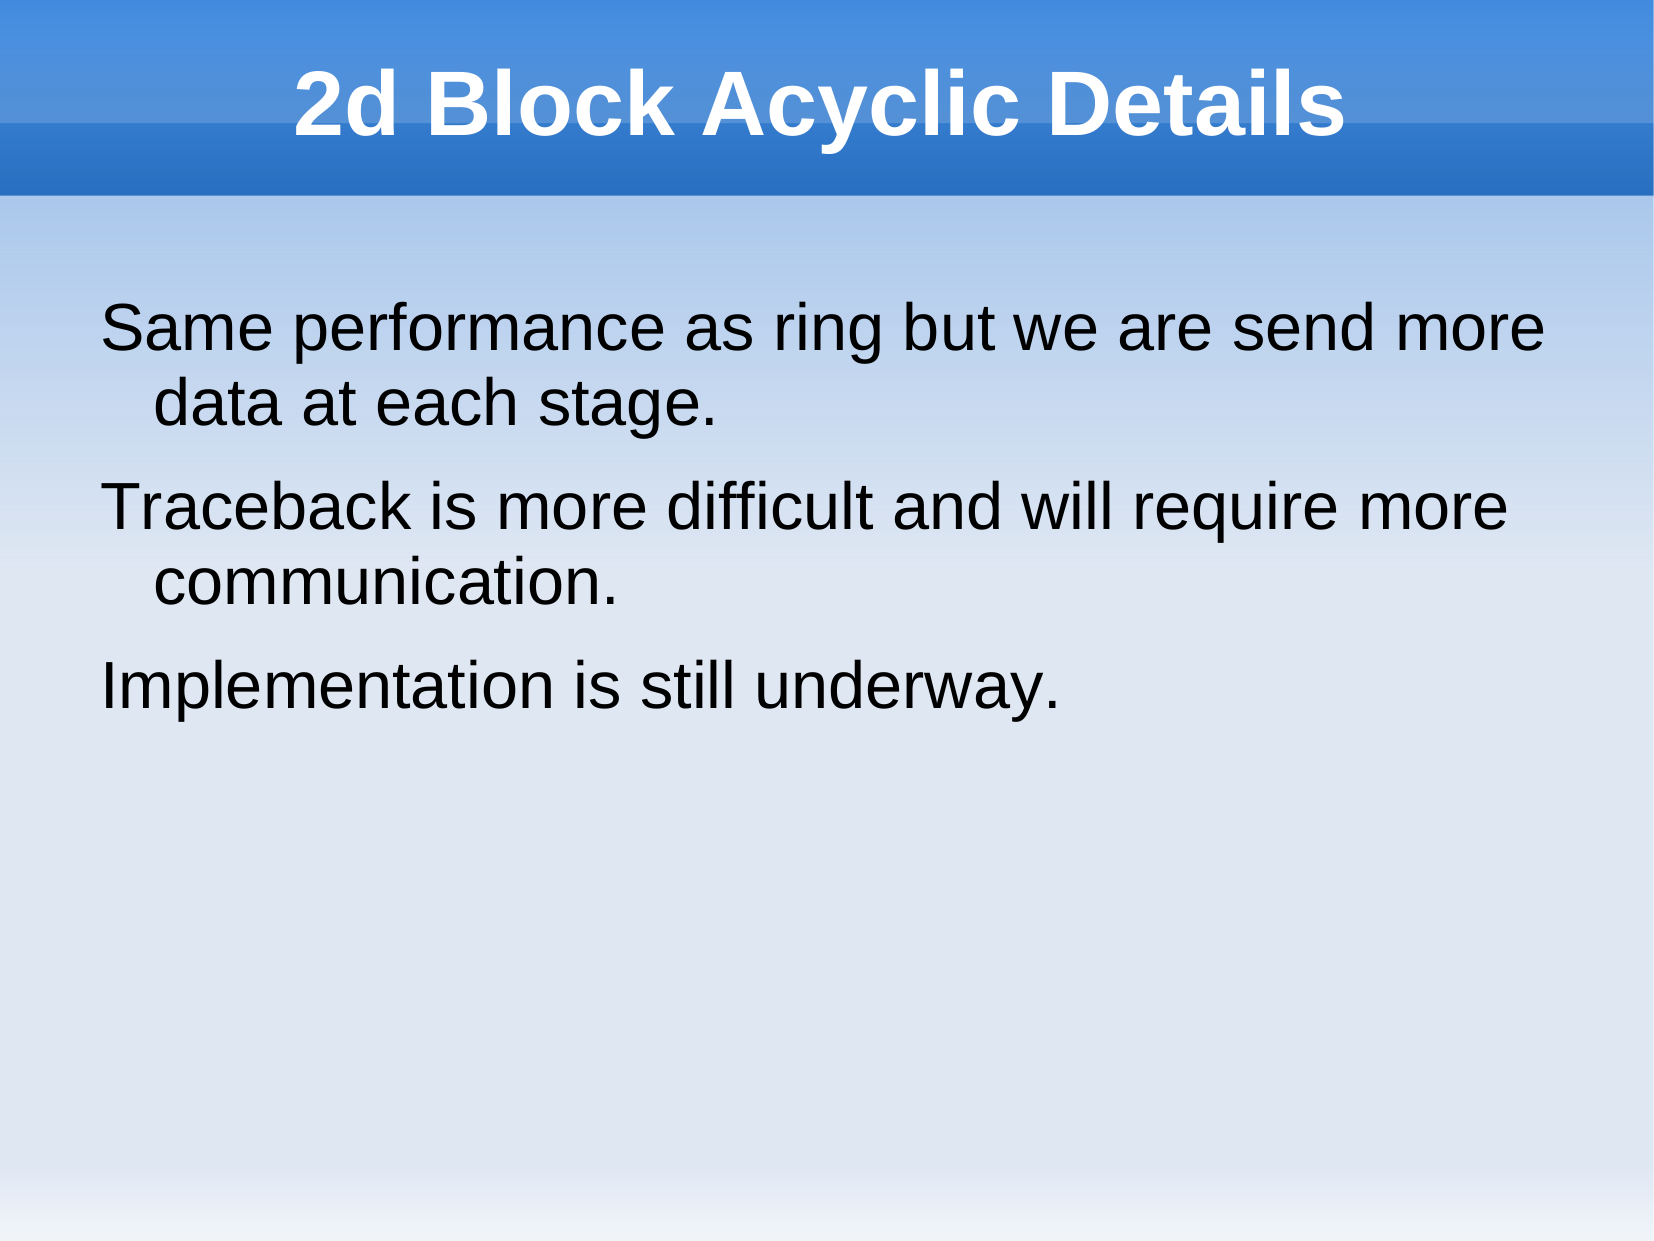

# 2d Block Acyclic Details
Same performance as ring but we are send more data at each stage.
Traceback is more difficult and will require more communication.
Implementation is still underway.